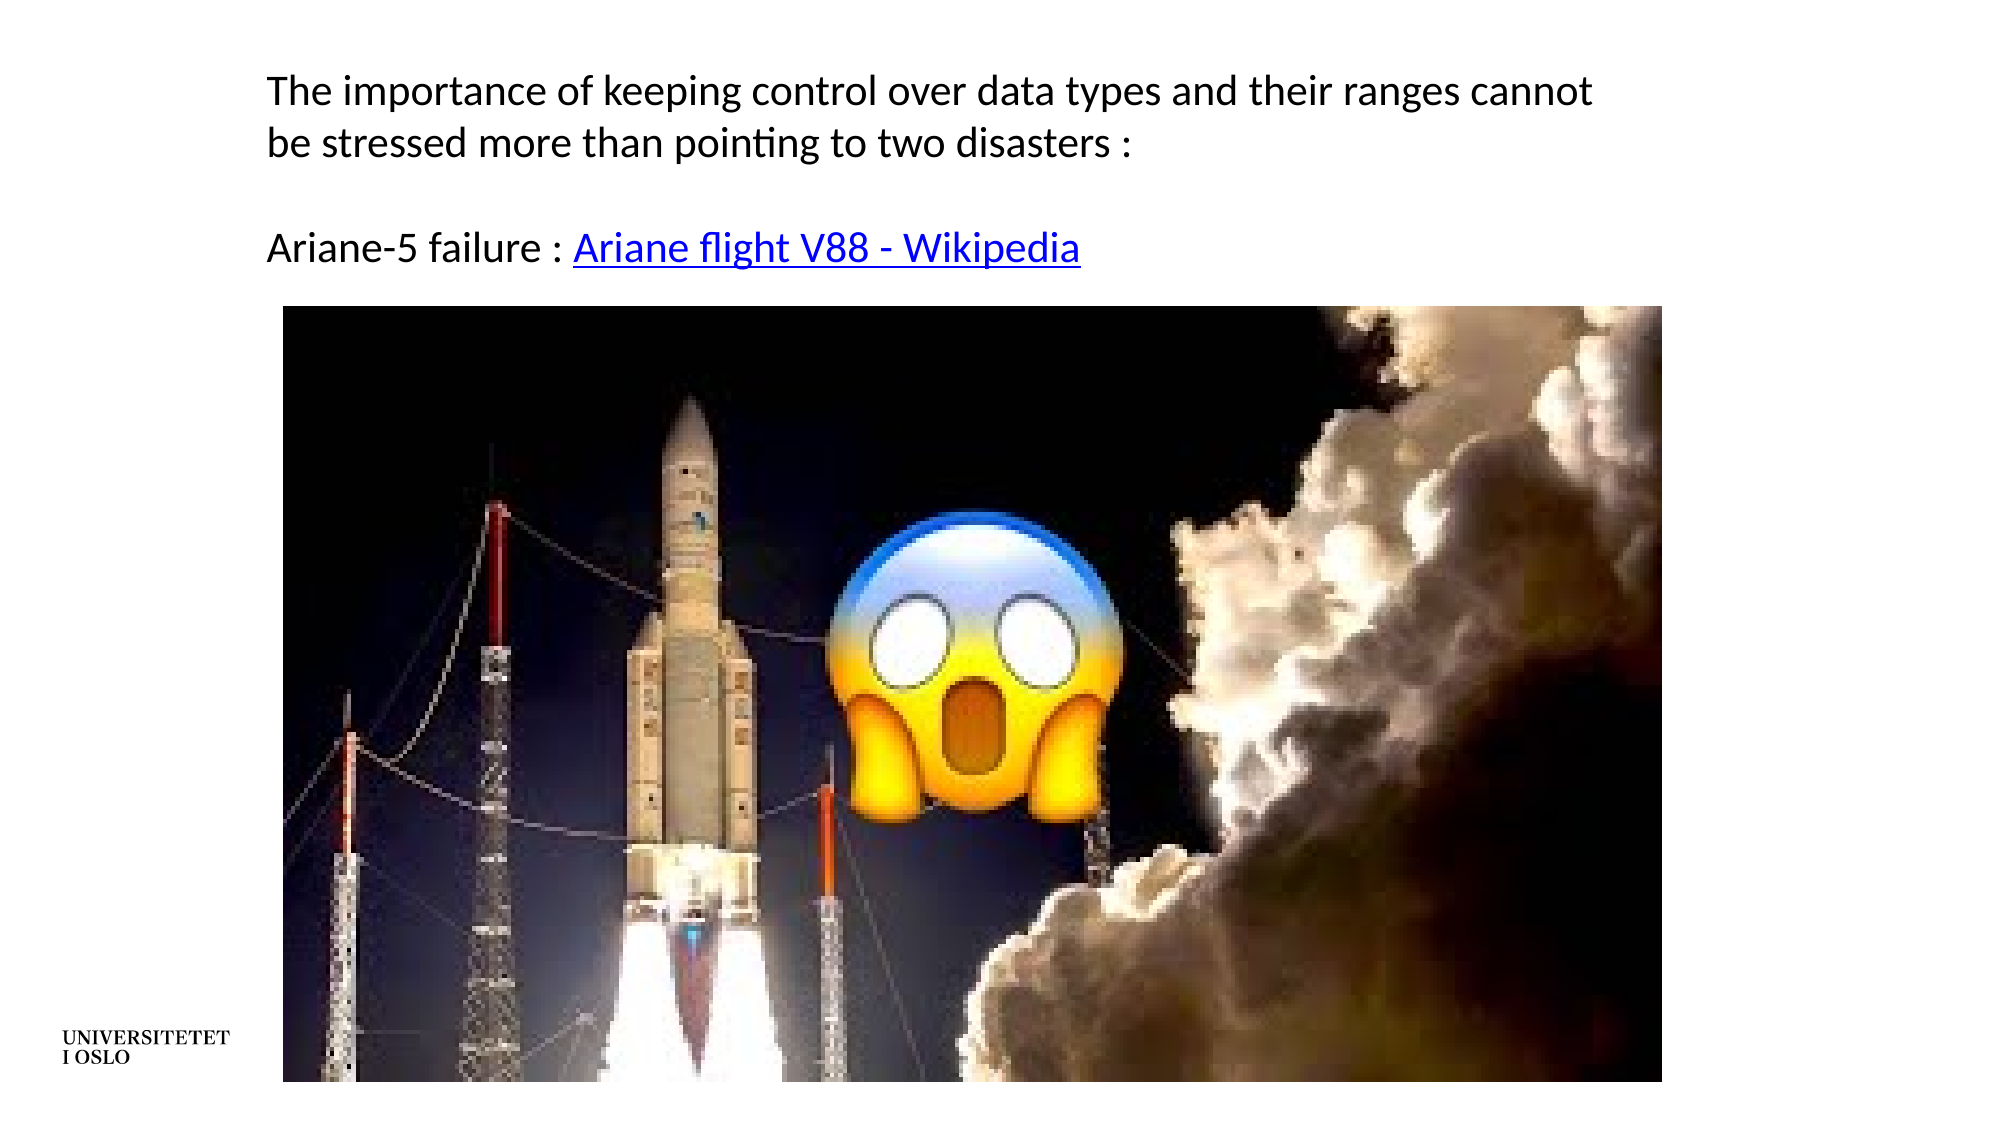

The importance of keeping control over data types and their ranges cannot
be stressed more than pointing to two disasters :
Ariane-5 failure : Ariane flight V88 - Wikipedia